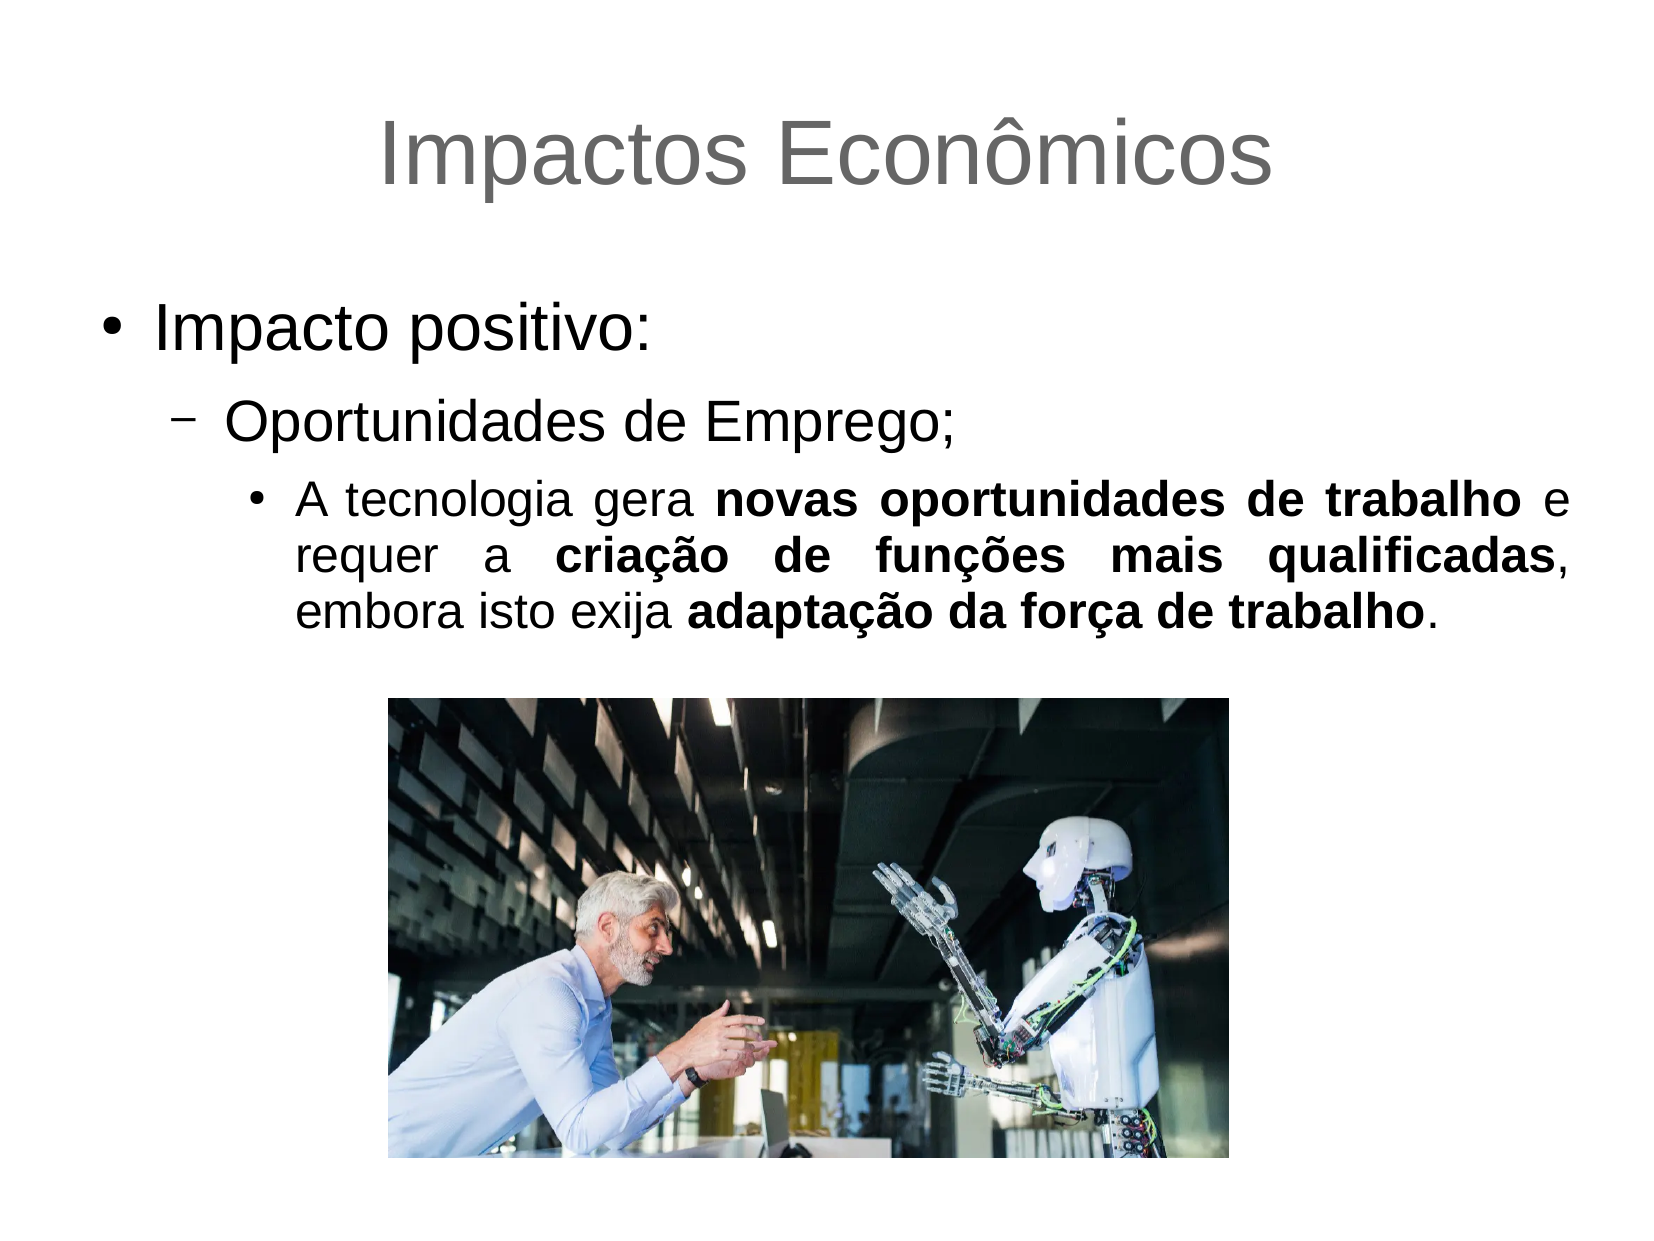

# Impactos Econômicos
Impacto positivo:
Oportunidades de Emprego;
A tecnologia gera novas oportunidades de trabalho e requer a criação de funções mais qualificadas, embora isto exija adaptação da força de trabalho.